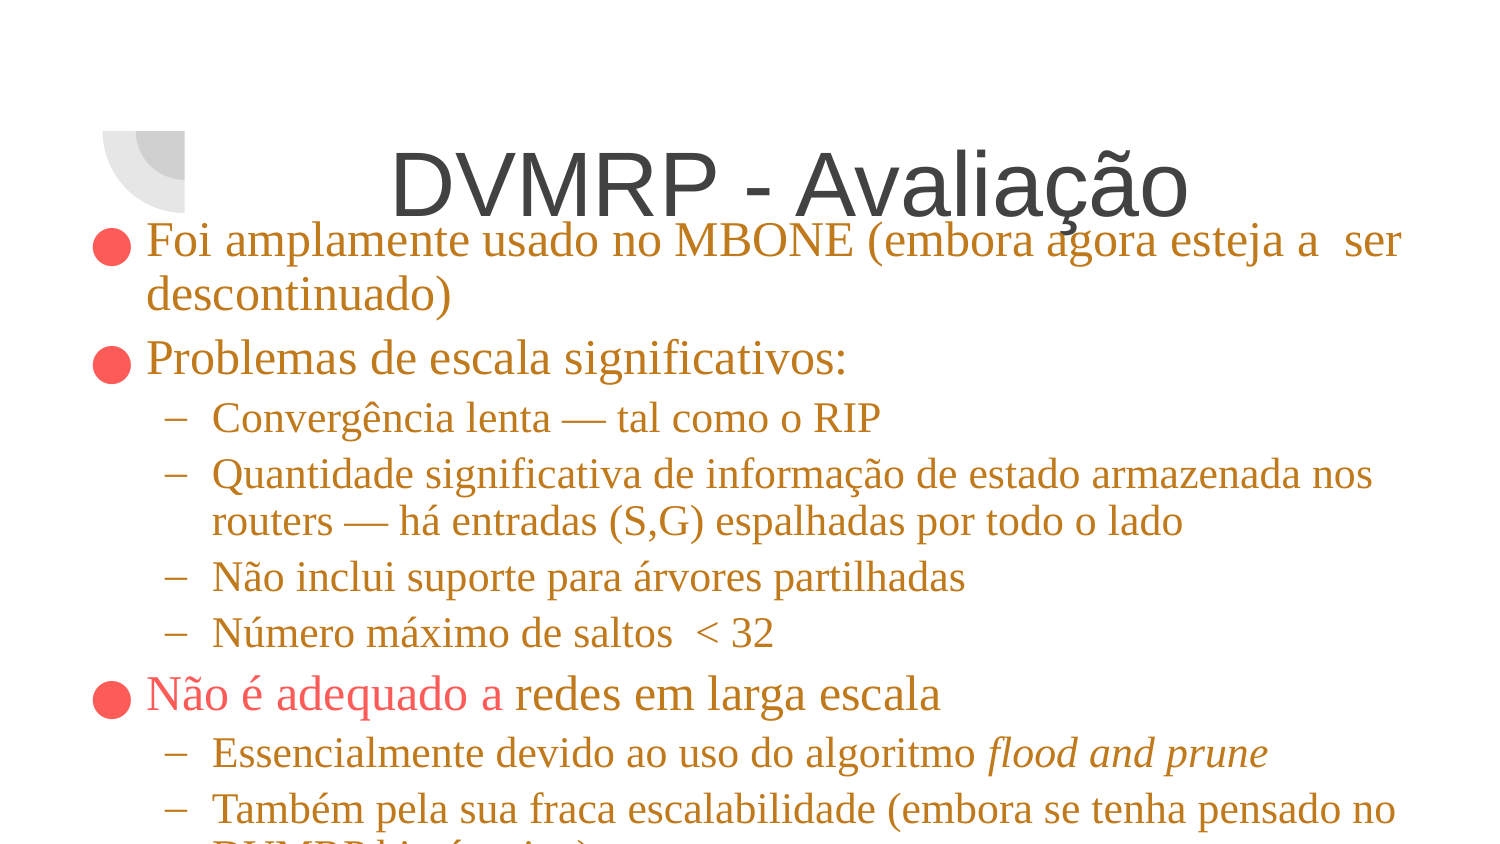

# DVMRP - Avaliação
Foi amplamente usado no MBONE (embora agora esteja a ser descontinuado)
Problemas de escala significativos:
Convergência lenta — tal como o RIP
Quantidade significativa de informação de estado armazenada nos
routers — há entradas (S,G) espalhadas por todo o lado
Não inclui suporte para árvores partilhadas
Número máximo de saltos < 32
Não é adequado a redes em larga escala
Essencialmente devido ao uso do algoritmo flood and prune
Também pela sua fraca escalabilidade (embora se tenha pensado no DVMRP hierárquico)